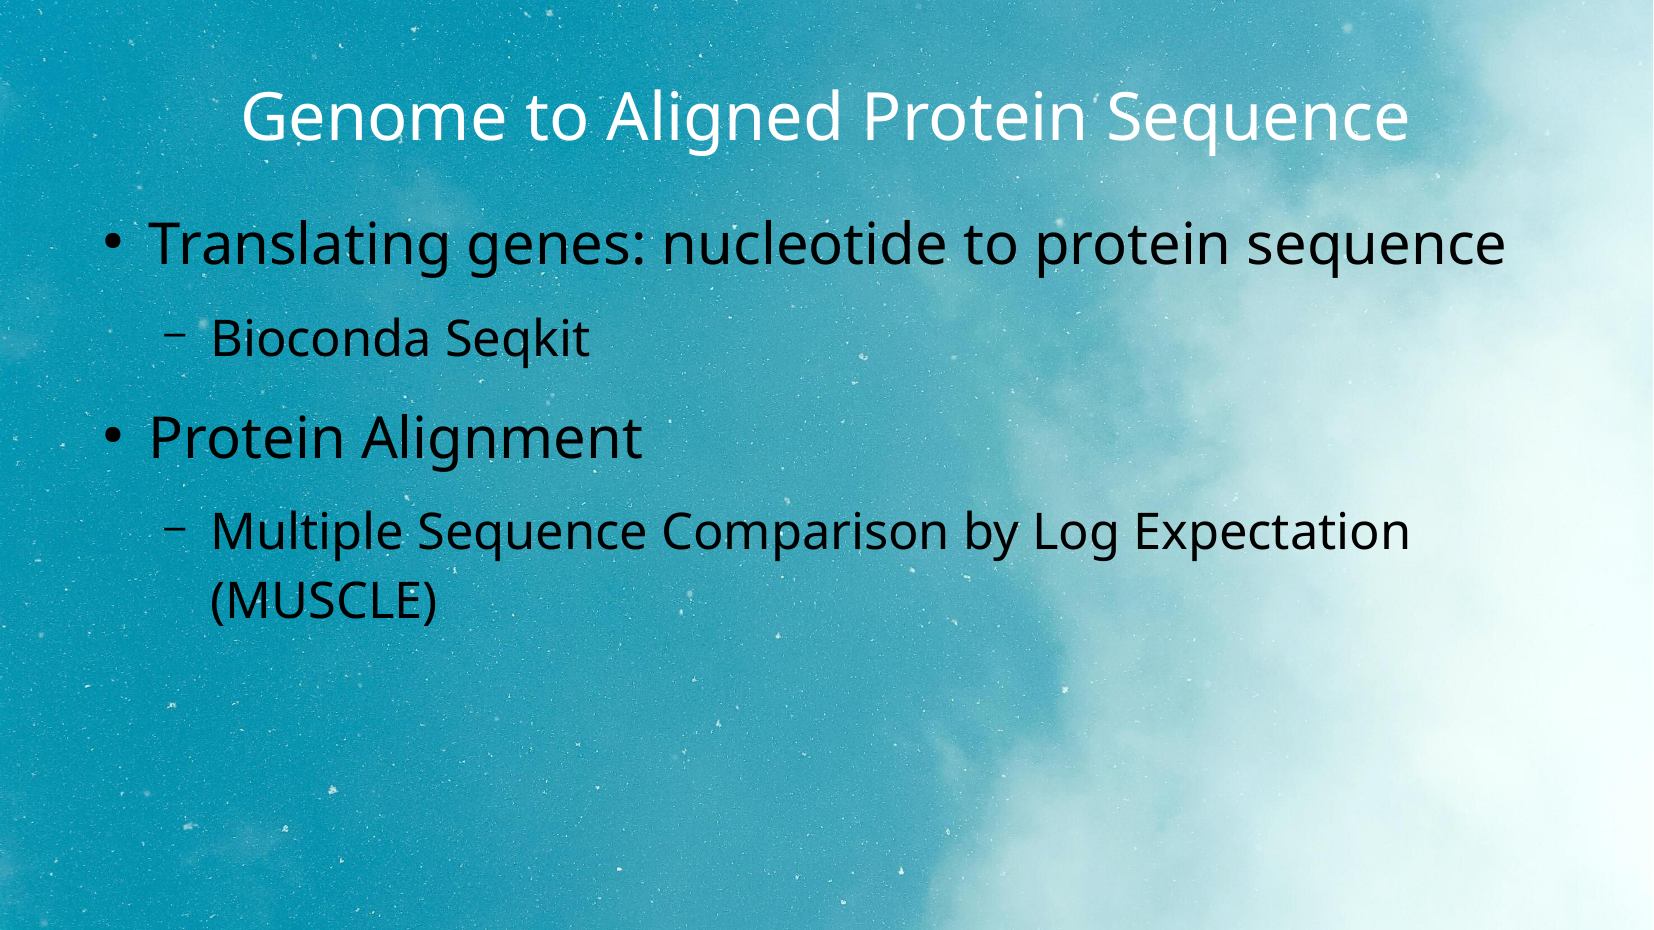

# Genome to Aligned Protein Sequence
Translating genes: nucleotide to protein sequence
Bioconda Seqkit
Protein Alignment
Multiple Sequence Comparison by Log Expectation (MUSCLE)